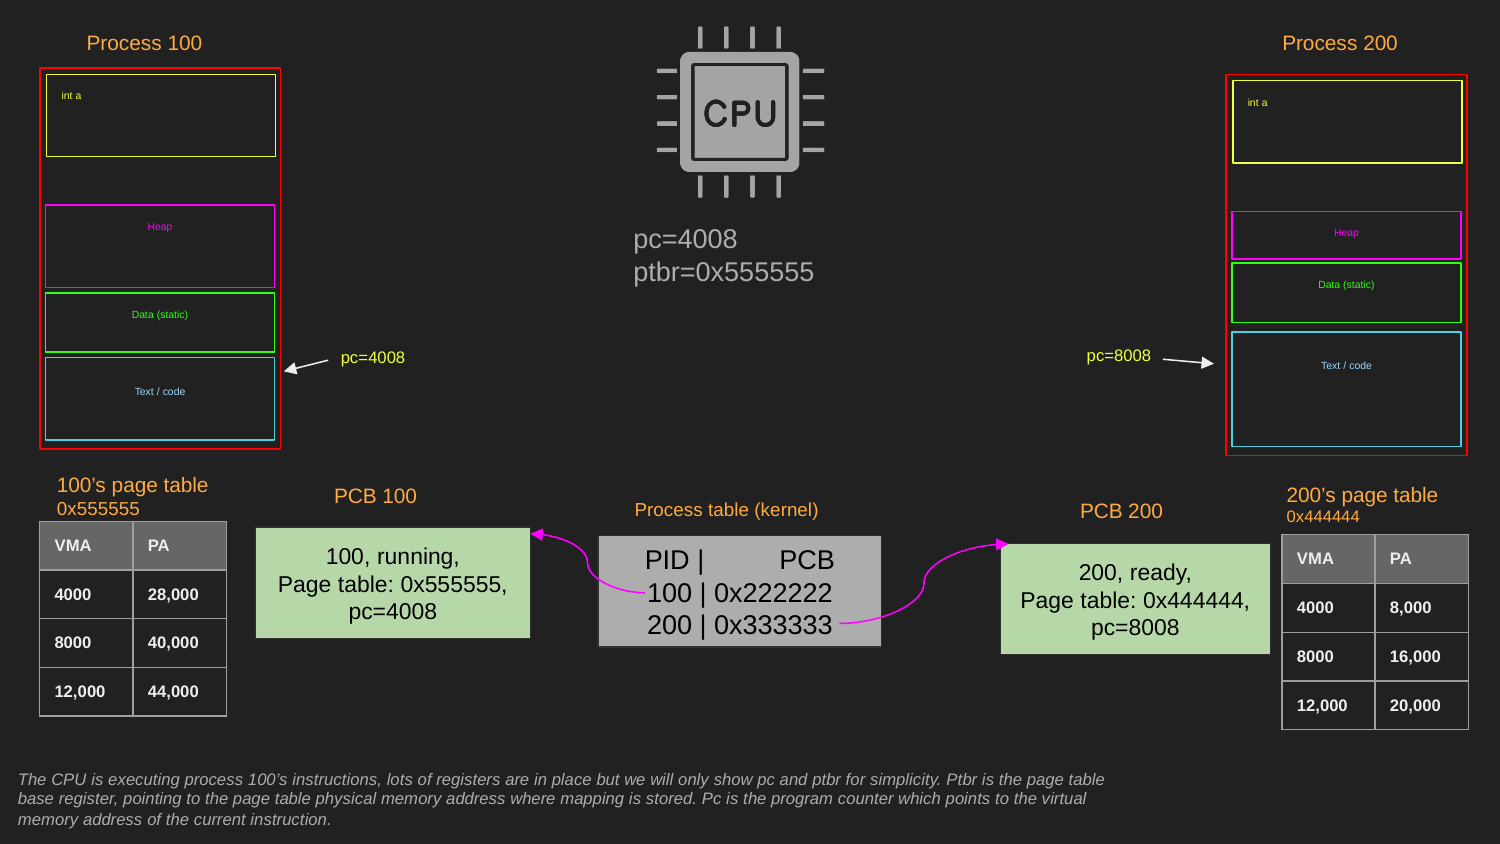

Process 100
Process 200
int a
int a
Heap
pc=4008
ptbr=0x555555
Heap
Data (static)
Data (static)
pc=8008
pc=4008
Text / code
Text / code
100’s page table
0x555555
200’s page table
0x444444
PCB 100
Process table (kernel)
PCB 200
| VMA | PA |
| --- | --- |
| 4000 | 28,000 |
| 8000 | 40,000 |
| 12,000 | 44,000 |
100, running,
Page table: 0x555555, pc=4008
| VMA | PA |
| --- | --- |
| 4000 | 8,000 |
| 8000 | 16,000 |
| 12,000 | 20,000 |
PID | PCB
100 | 0x222222
200 | 0x333333
200, ready,
Page table: 0x444444, pc=8008
The CPU is executing process 100’s instructions, lots of registers are in place but we will only show pc and ptbr for simplicity. Ptbr is the page table base register, pointing to the page table physical memory address where mapping is stored. Pc is the program counter which points to the virtual memory address of the current instruction.